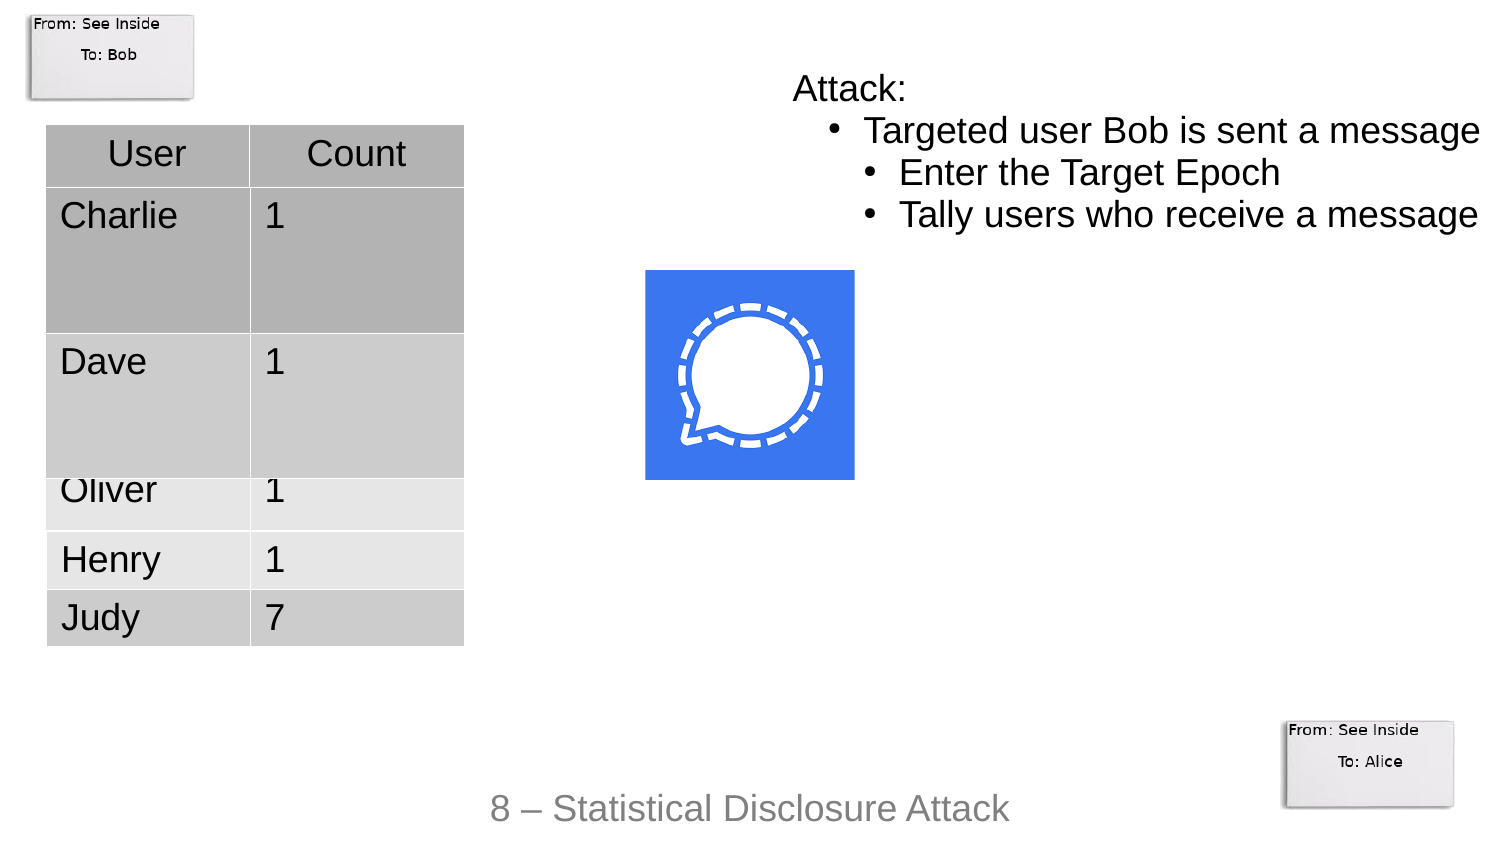

Attack:
Targeted user Bob is sent a message
Enter the Target Epoch
Tally users who receive a message
| User | Count |
| --- | --- |
| Charlie | 1 |
| --- | --- |
| Dave | 1 |
| Judy | 1 |
| Henry | 1 |
| Oliver | 1 |
| Charlie | 1 |
| --- | --- |
| Dave | 1 |
| Alice | 1 |
| --- | --- |
| Charlie | 1 |
| Dave | 3 |
| Eve | 1 |
| Fred | 2 |
| Greg | 1 |
| Henry | 1 |
| Judy | 7 |
8 – Statistical Disclosure Attack